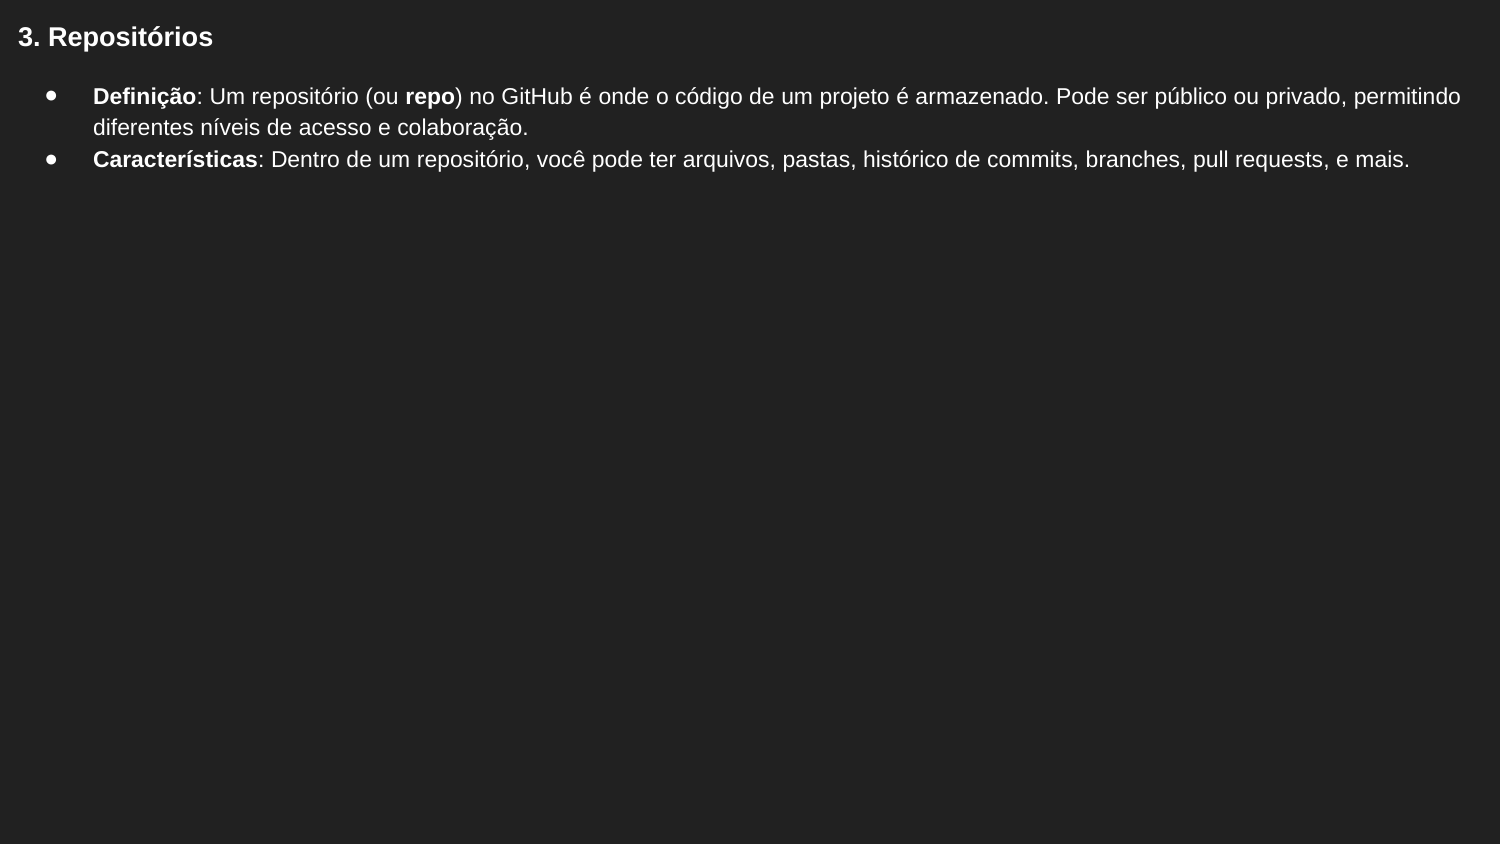

3. Repositórios
Definição: Um repositório (ou repo) no GitHub é onde o código de um projeto é armazenado. Pode ser público ou privado, permitindo diferentes níveis de acesso e colaboração.
Características: Dentro de um repositório, você pode ter arquivos, pastas, histórico de commits, branches, pull requests, e mais.
#